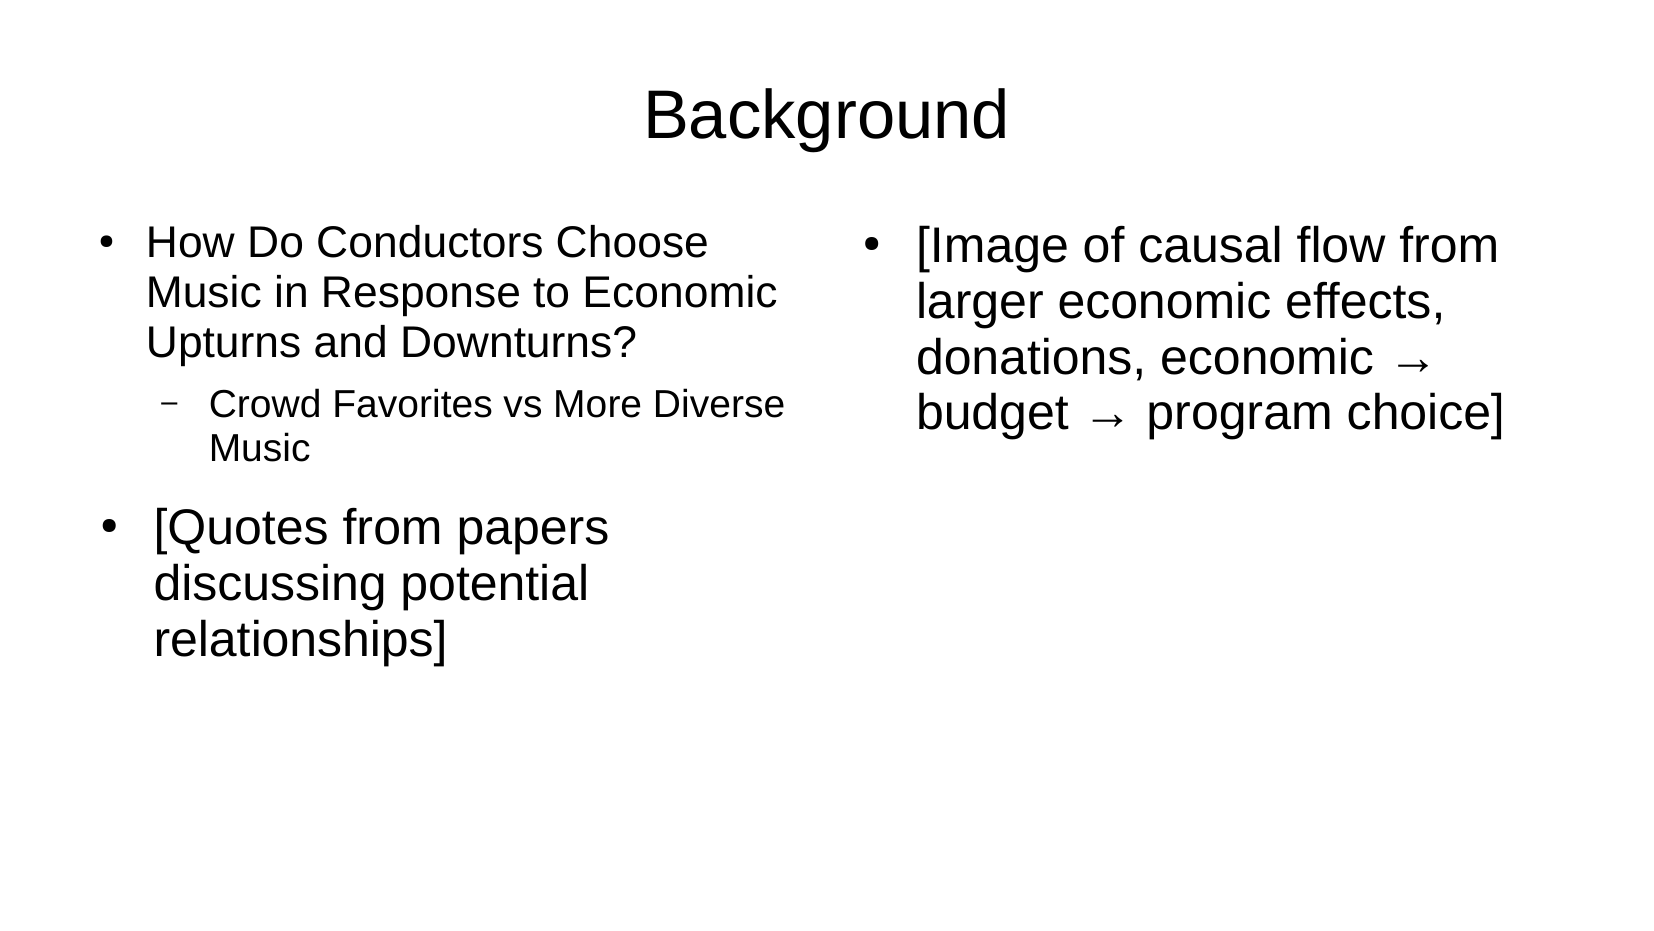

# Background
How Do Conductors Choose Music in Response to Economic Upturns and Downturns?
Crowd Favorites vs More Diverse Music
[Image of causal flow from larger economic effects, donations, economic → budget → program choice]
[Quotes from papers discussing potential relationships]